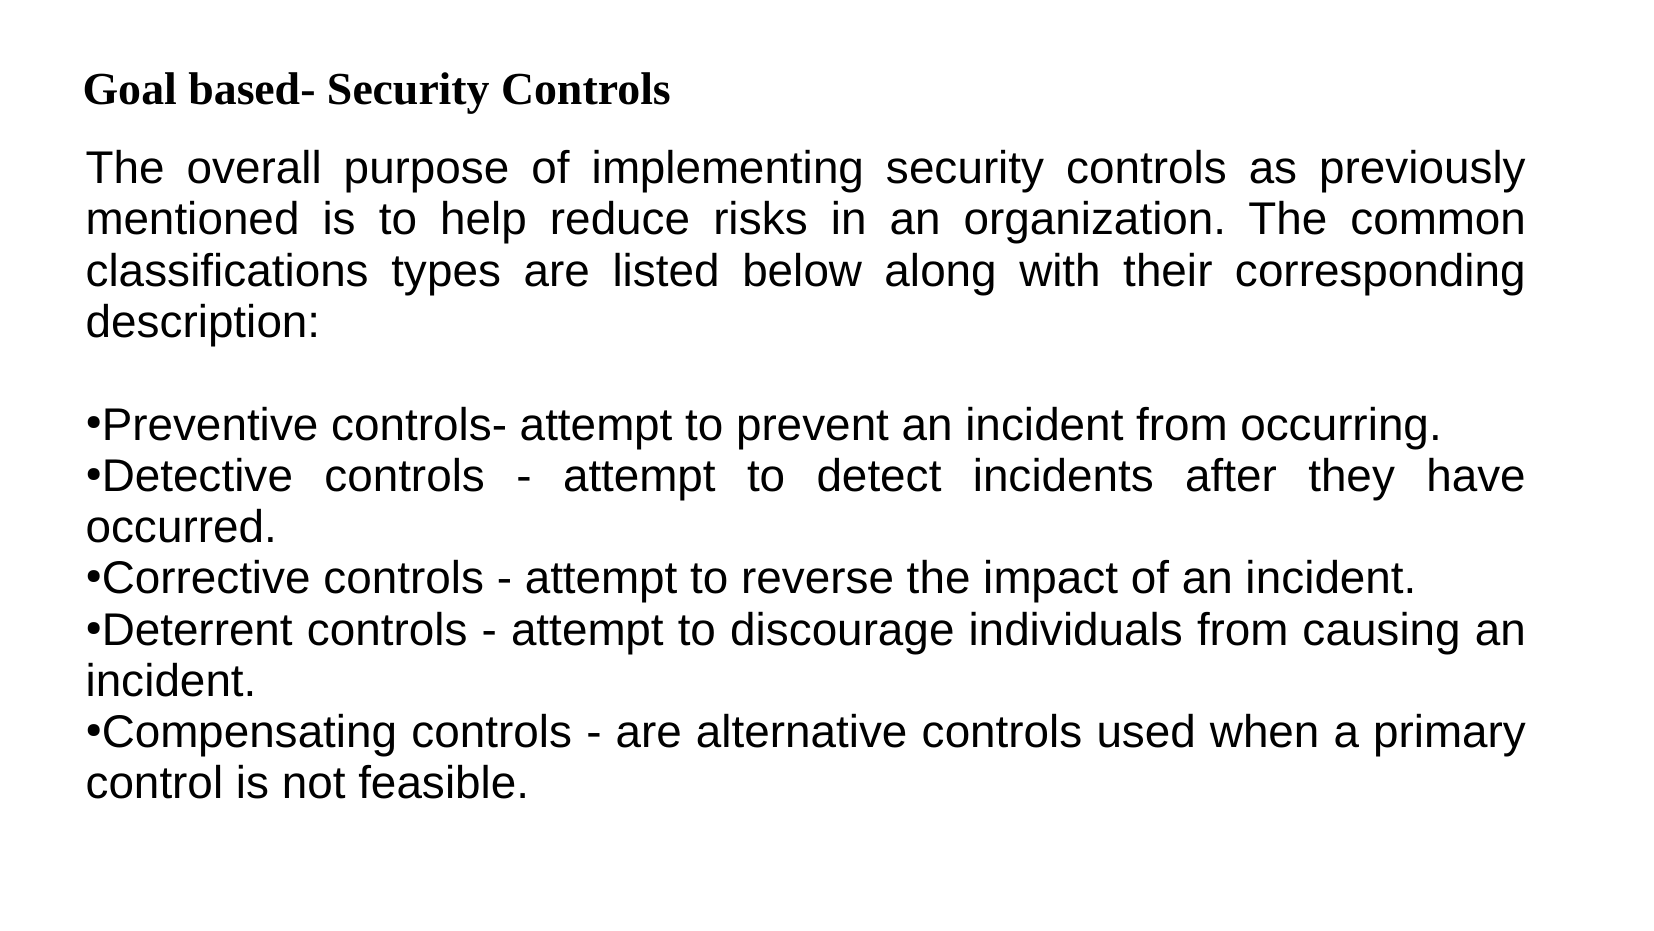

# Goal based- Security Controls
The overall purpose of implementing security controls as previously mentioned is to help reduce risks in an organization. The common classifications types are listed below along with their corresponding description:
Preventive controls- attempt to prevent an incident from occurring.
Detective controls - attempt to detect incidents after they have occurred.
Corrective controls - attempt to reverse the impact of an incident.
Deterrent controls - attempt to discourage individuals from causing an incident.
Compensating controls - are alternative controls used when a primary control is not feasible.